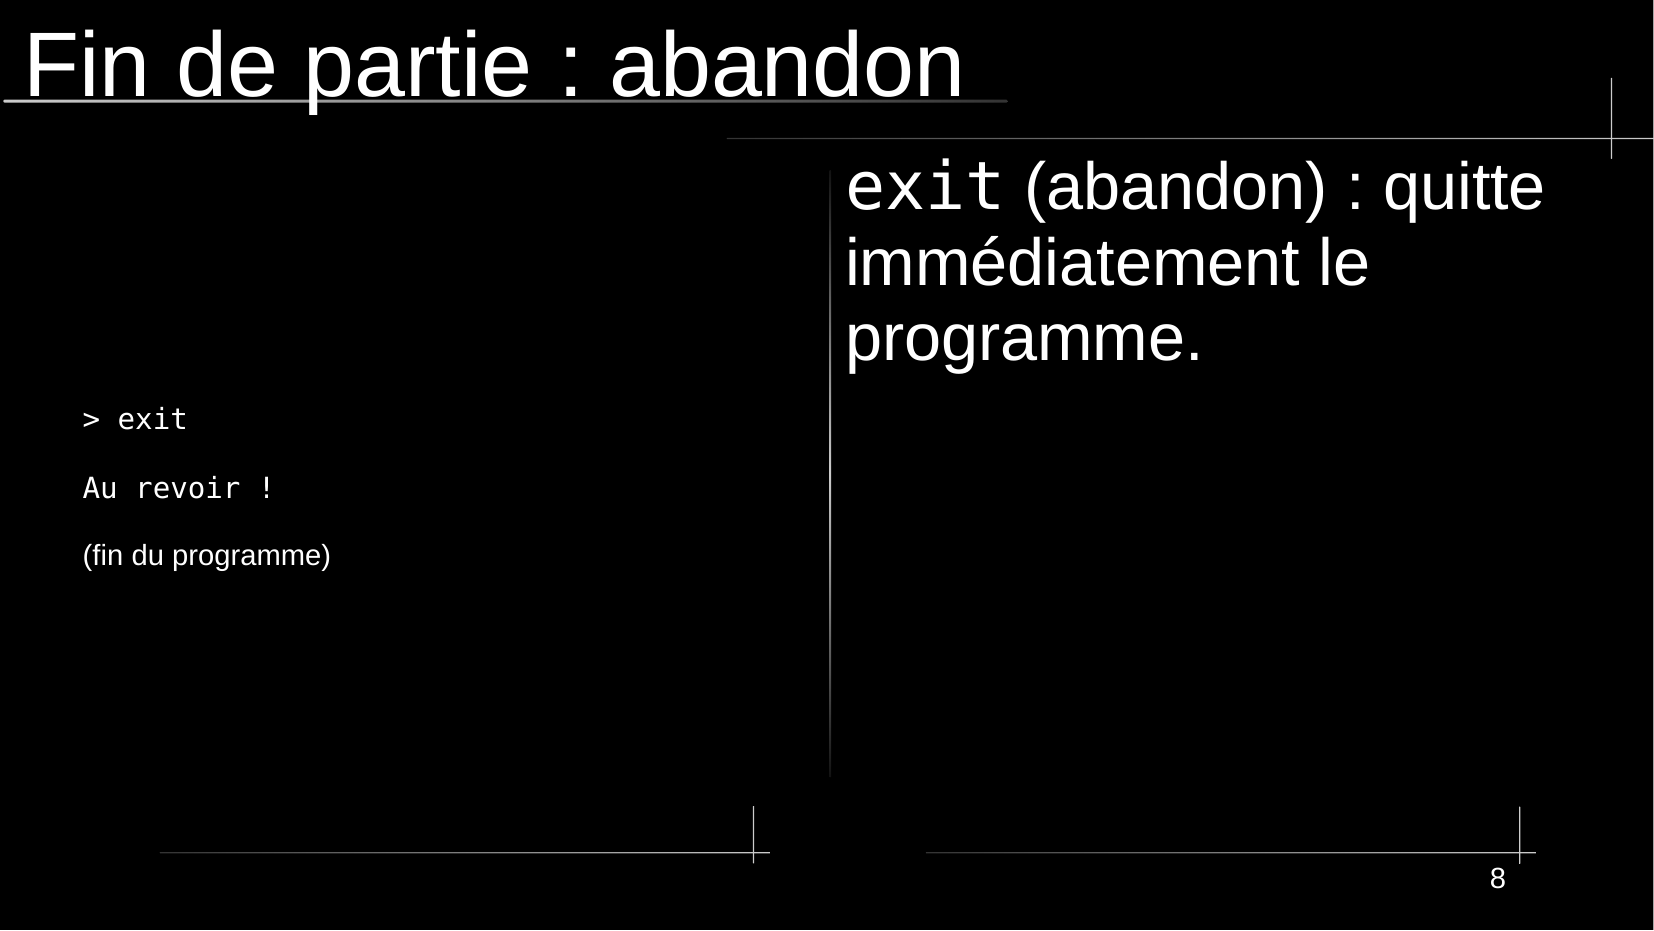

# Fin de partie : abandon
> exit
Au revoir !
(fin du programme)
exit (abandon) : quitte immédiatement le programme.
8